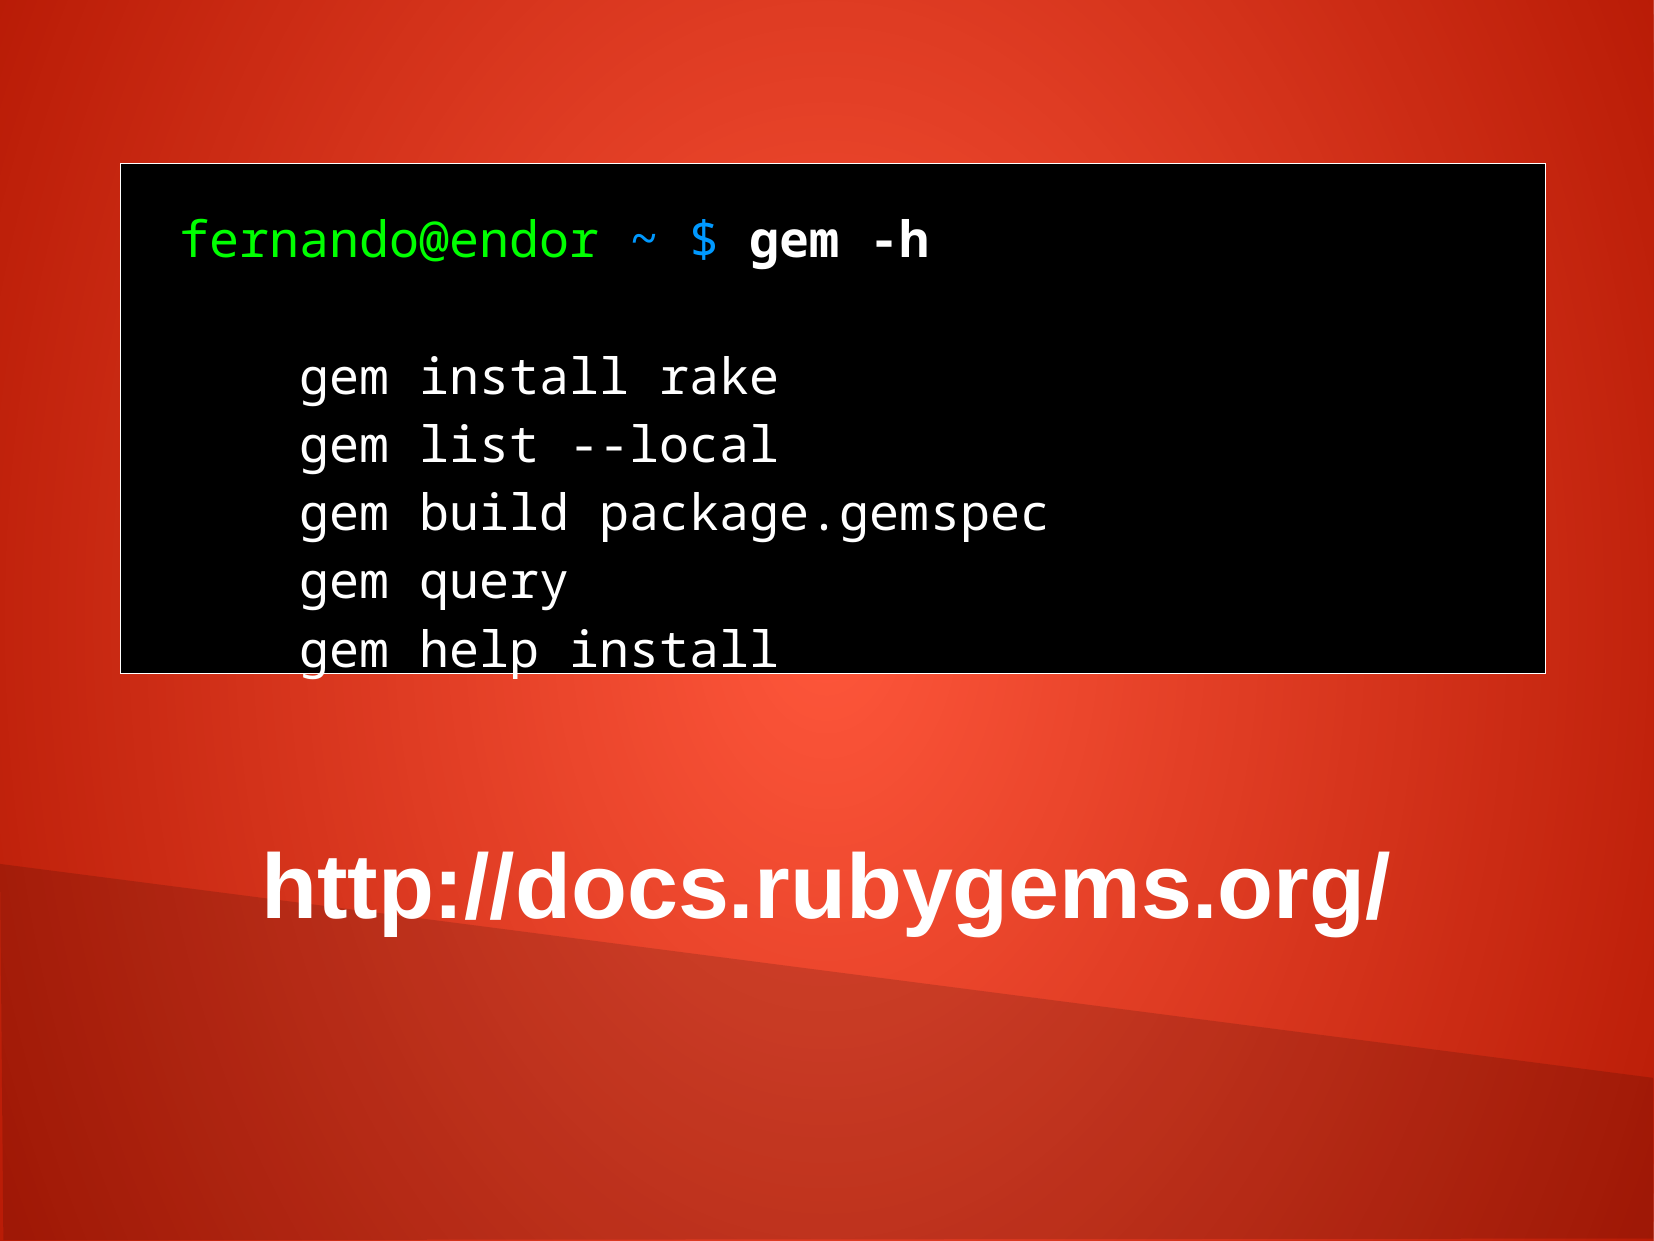

fernando@endor ~ $ gem -h
 gem install rake
 gem list --local
 gem build package.gemspec
 gem query
 gem help install
http://docs.rubygems.org/